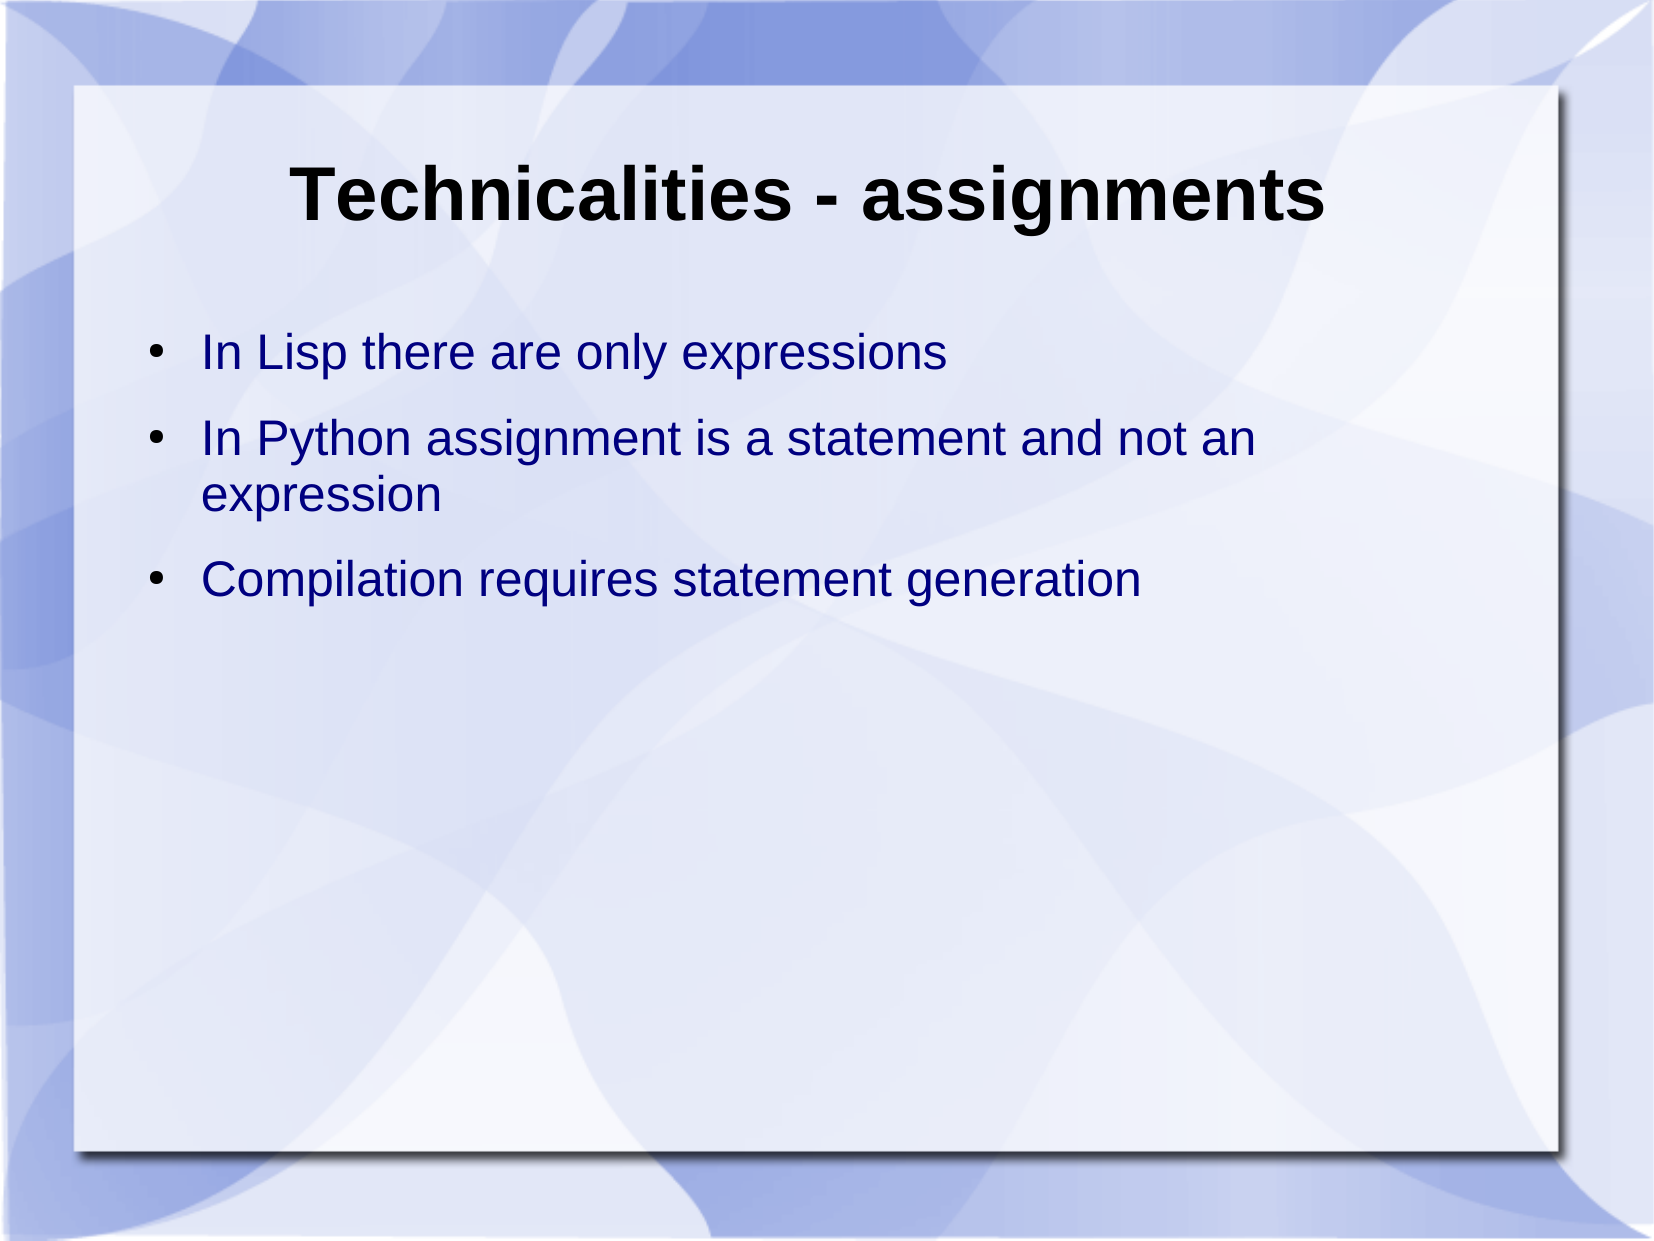

# Technicalities - assignments
In Lisp there are only expressions
In Python assignment is a statement and not an expression
Compilation requires statement generation